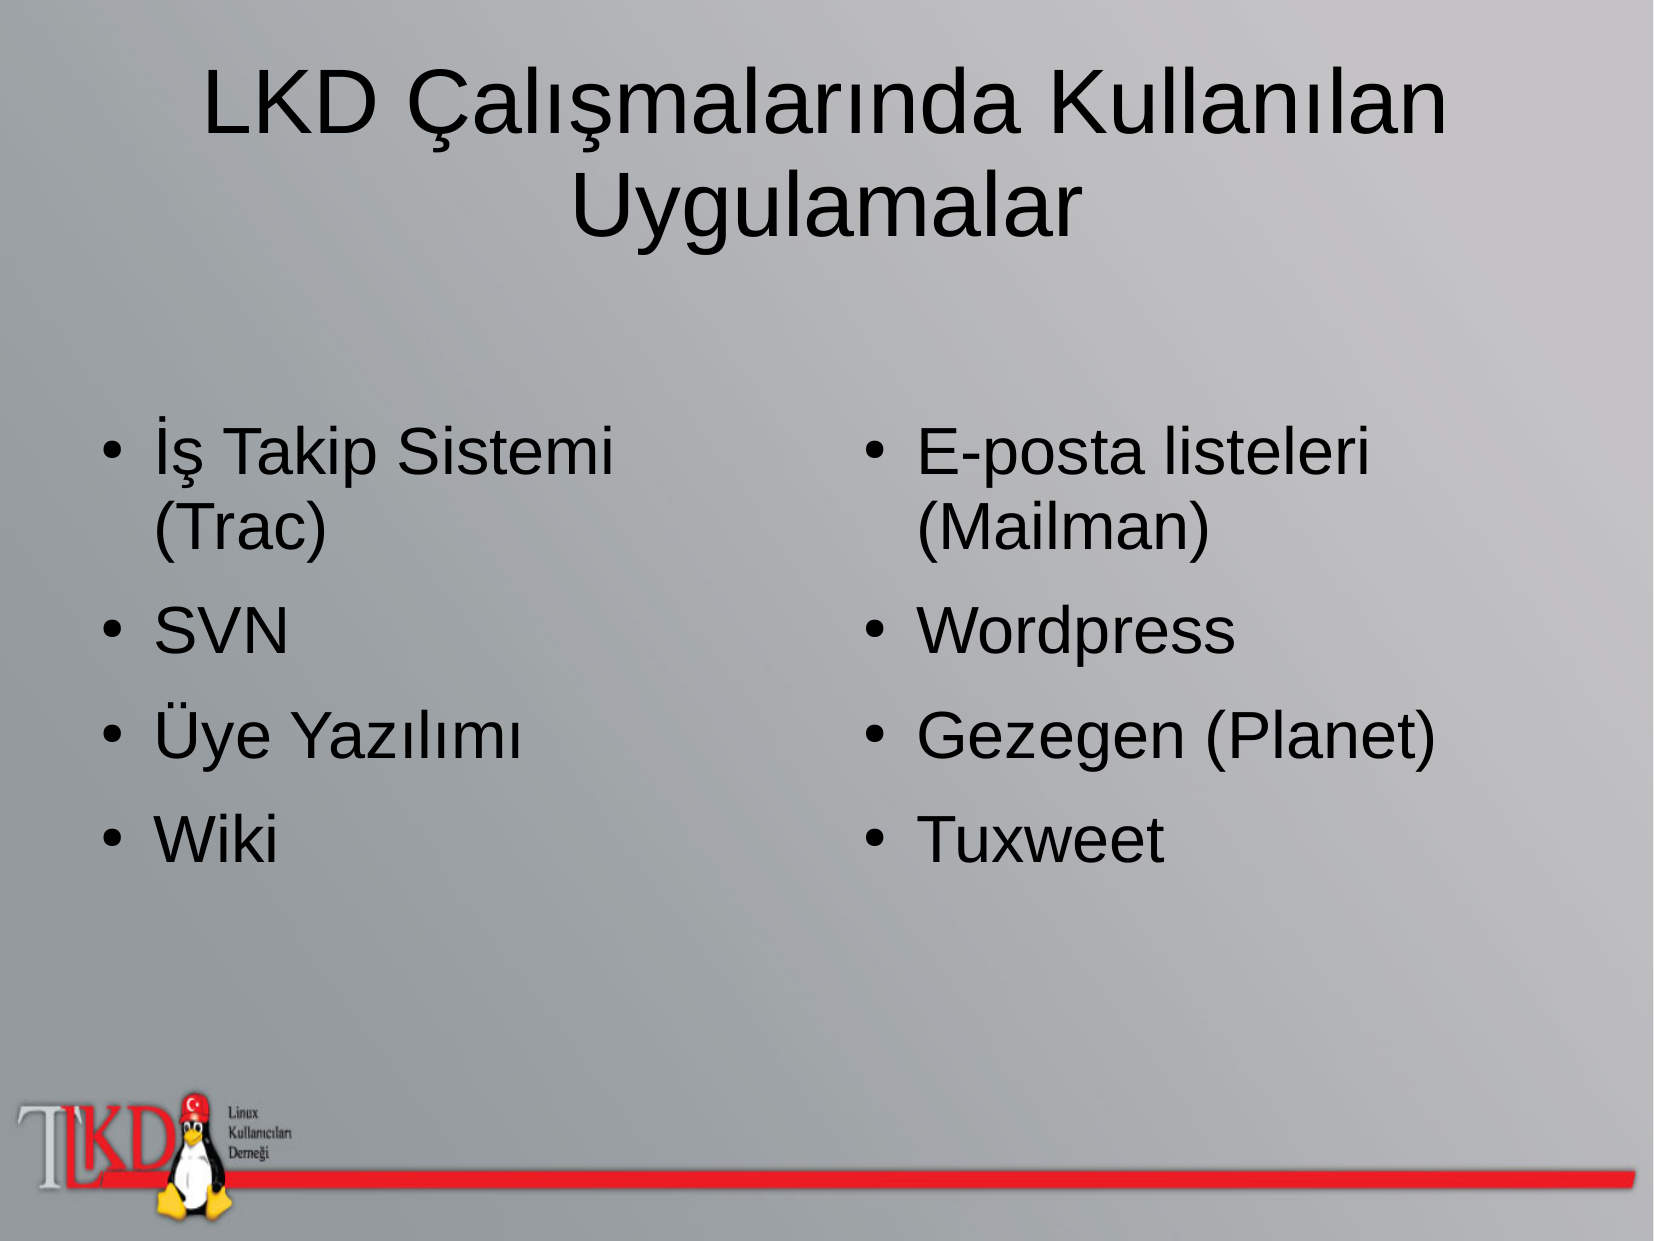

# LKD Çalışmalarında Kullanılan Uygulamalar
İş Takip Sistemi (Trac)
SVN
Üye Yazılımı
Wiki
E-posta listeleri (Mailman)
Wordpress
Gezegen (Planet)
Tuxweet